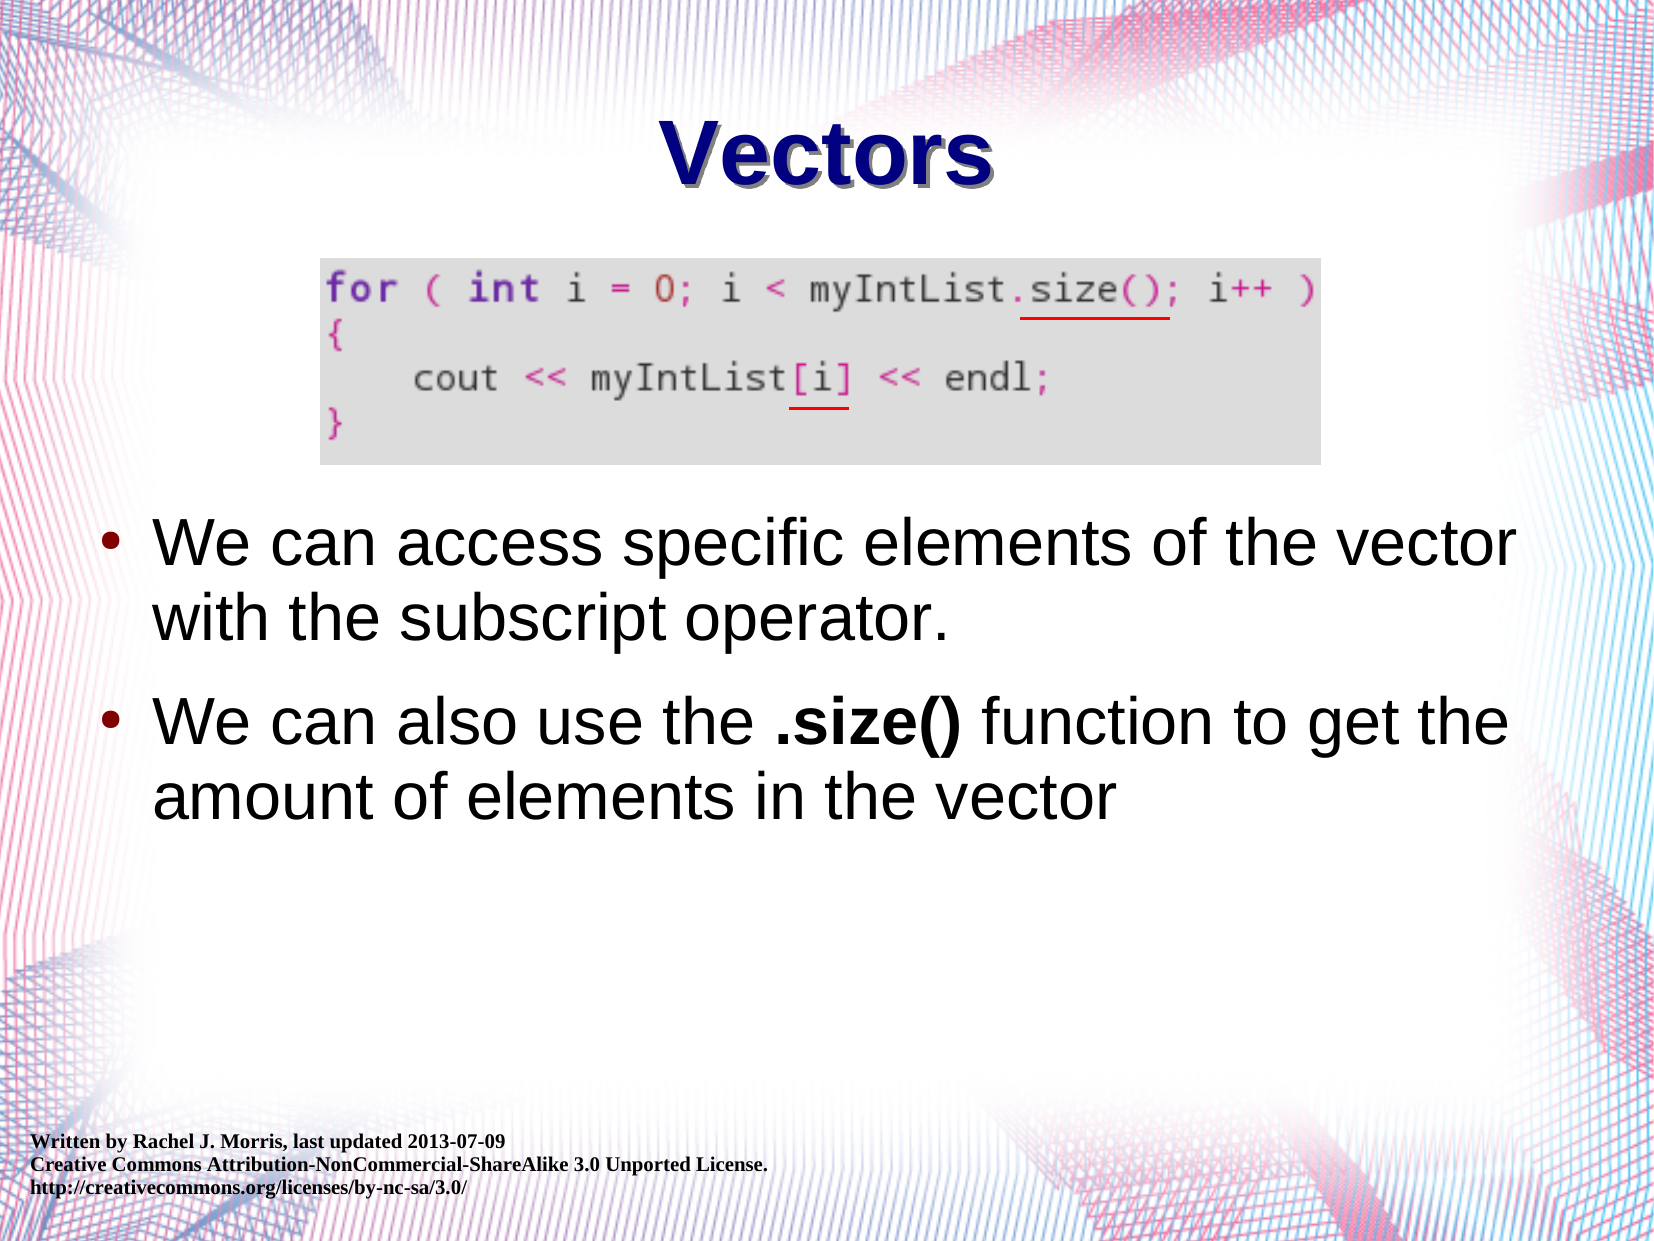

# Vectors
We can access specific elements of the vector with the subscript operator.
We can also use the .size() function to get the amount of elements in the vector